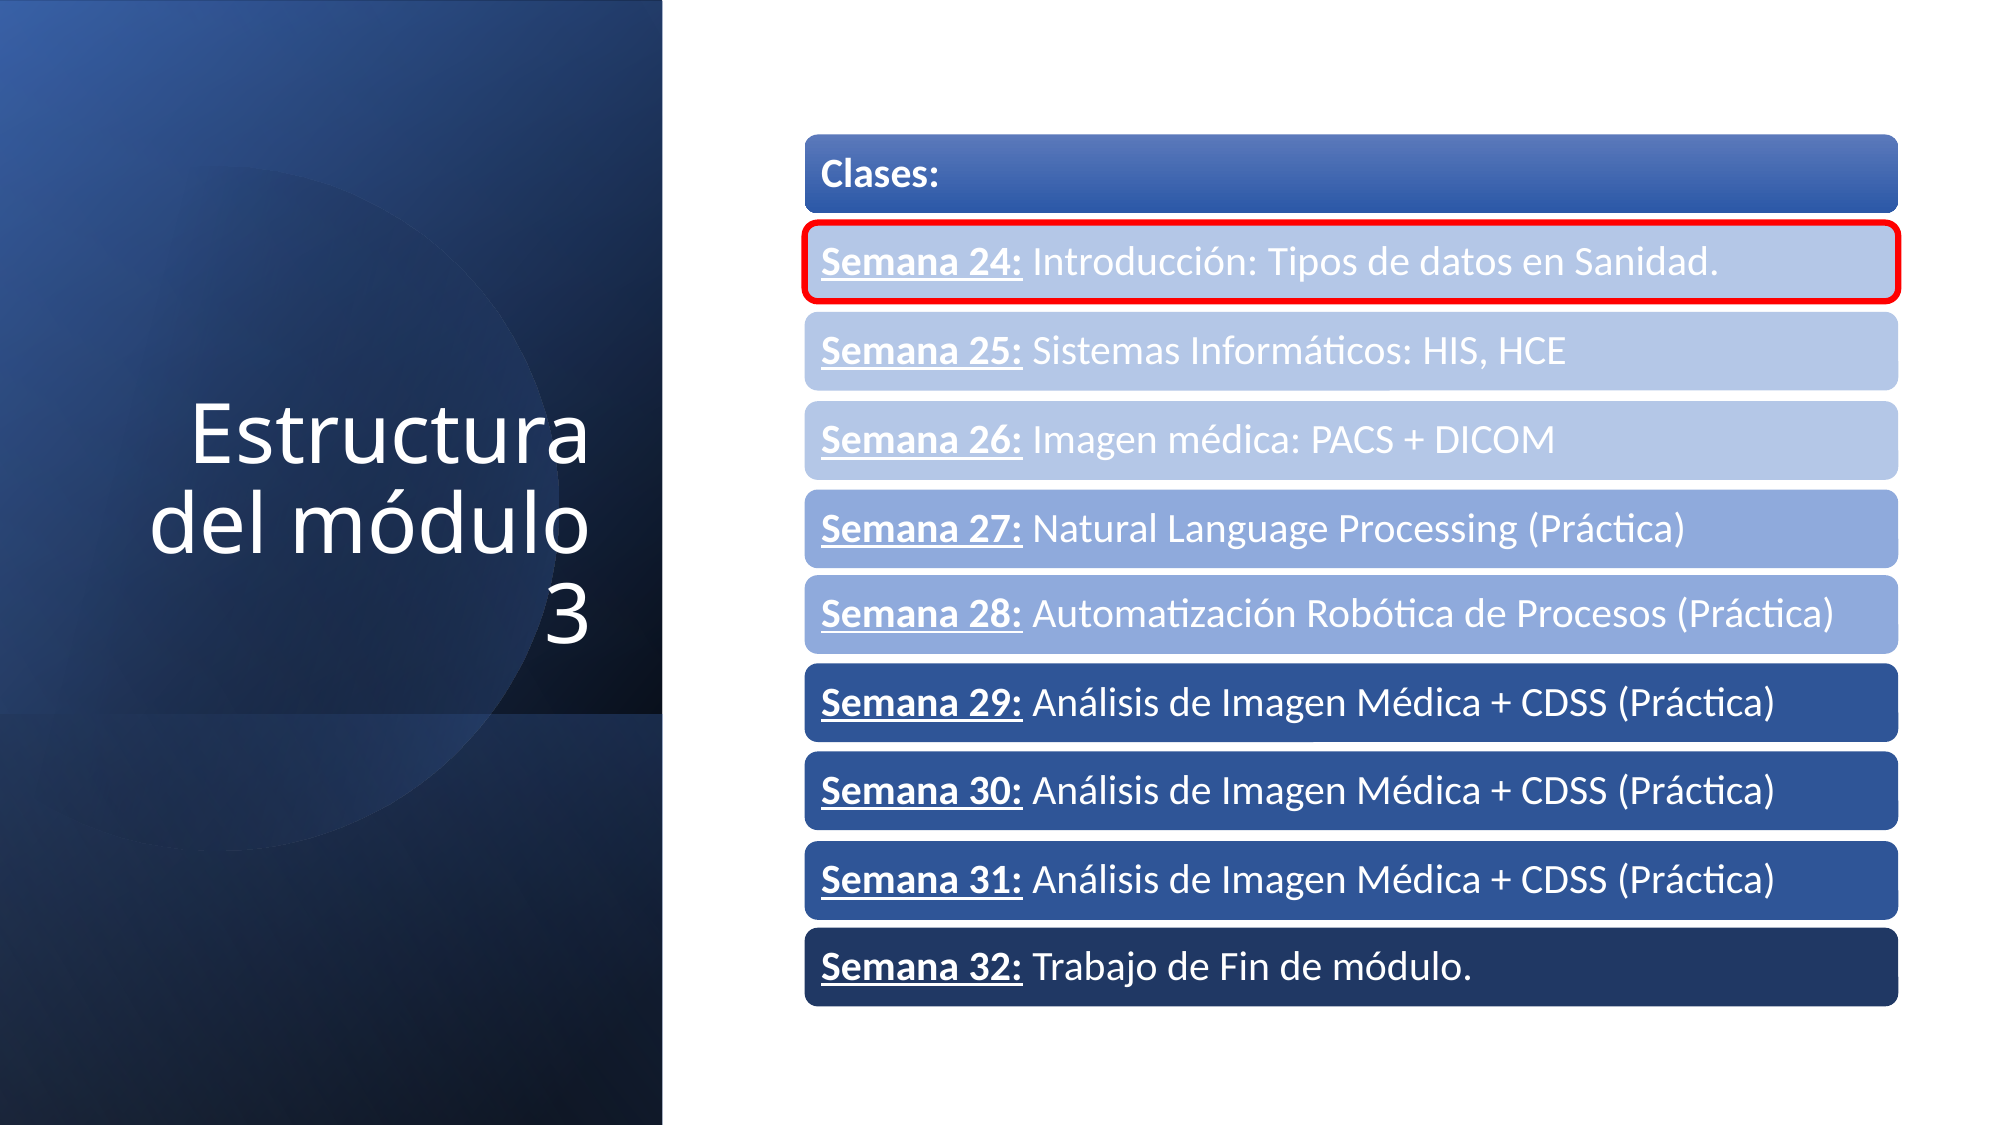

Clases:
Semana 24: Introducción: Tipos de datos en Sanidad.
Semana 25: Sistemas Informáticos: HIS, HCE
Semana 26: Imagen médica: PACS + DICOM
Semana 27: Natural Language Processing (Práctica)
Semana 28: Automatización Robótica de Procesos (Práctica)
Semana 29: Análisis de Imagen Médica + CDSS (Práctica)
Semana 30: Análisis de Imagen Médica + CDSS (Práctica)
Semana 31: Análisis de Imagen Médica + CDSS (Práctica)
Semana 32: Trabajo de Fin de módulo.
# Estructura del módulo 3